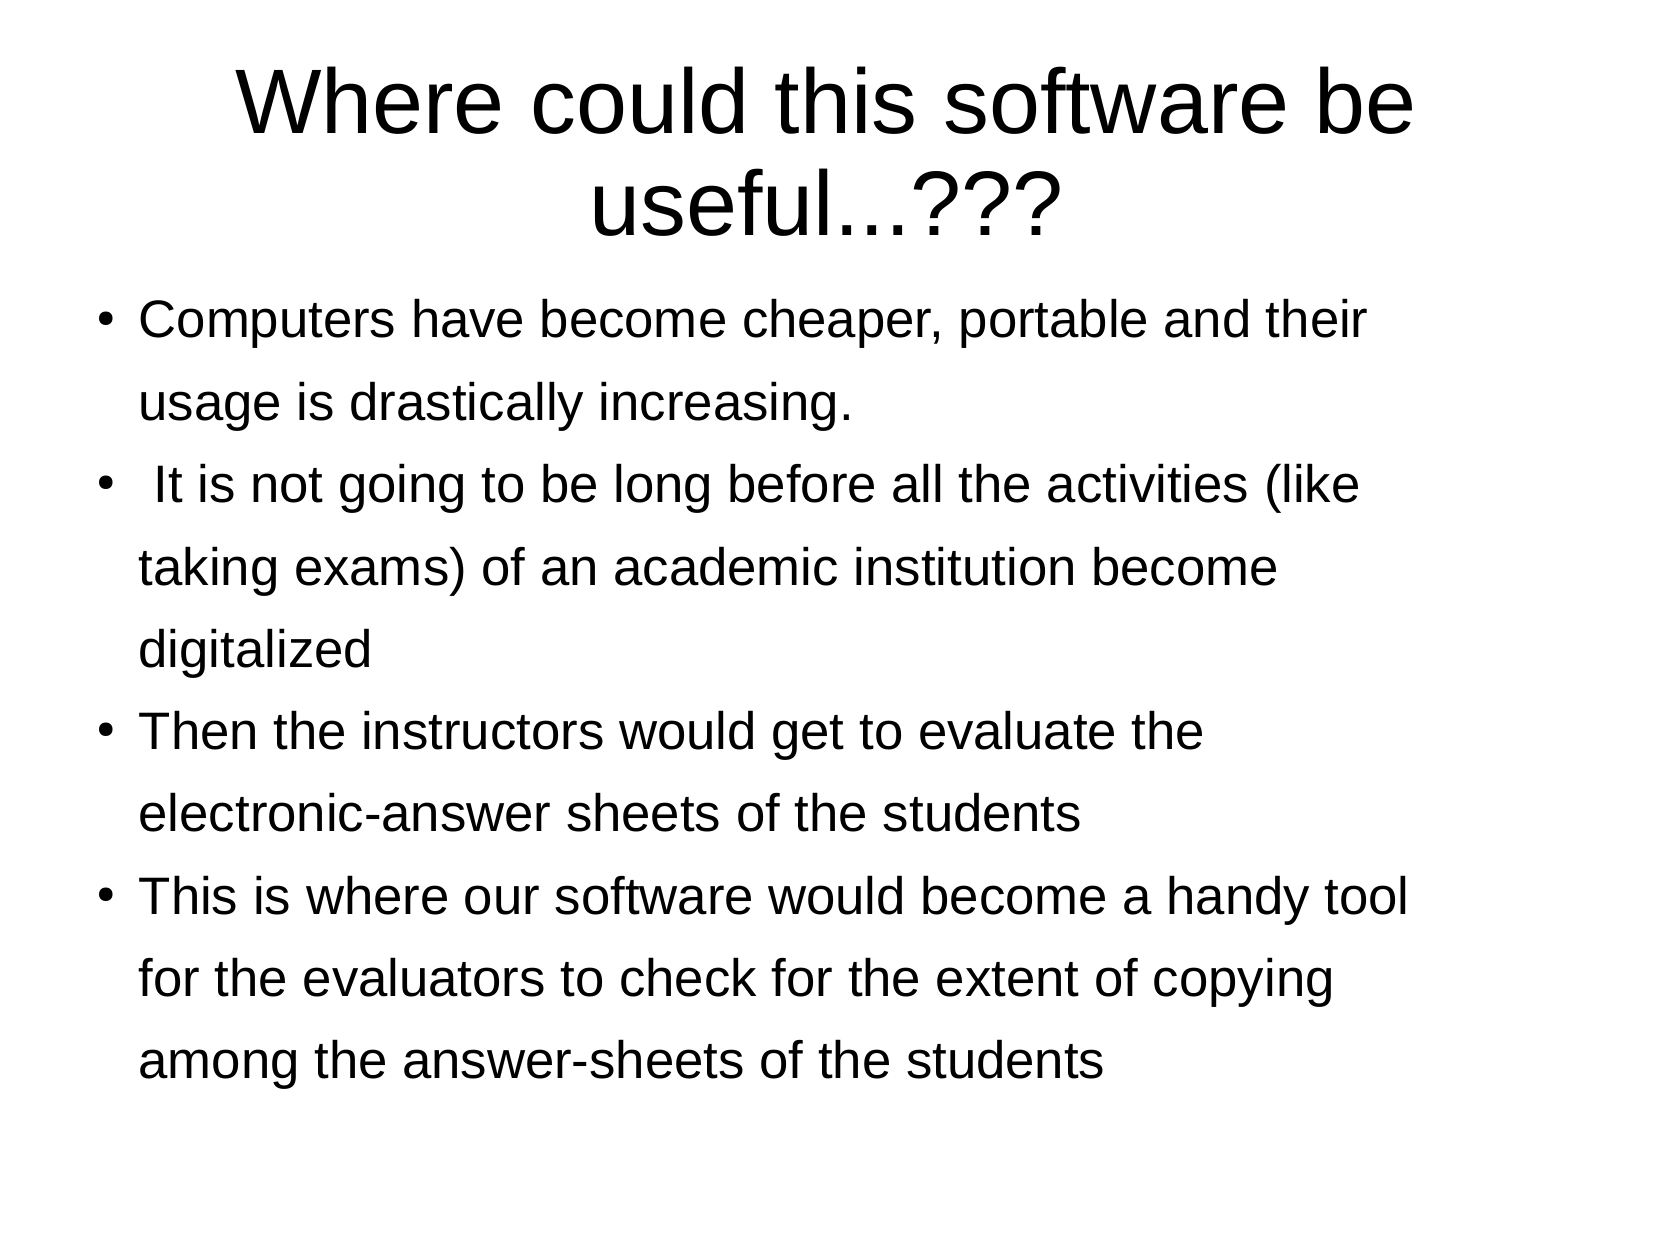

# Where could this software be useful...???
Computers have become cheaper, portable and their
usage is drastically increasing.
 It is not going to be long before all the activities (like
taking exams) of an academic institution become
digitalized
Then the instructors would get to evaluate the
electronic-answer sheets of the students
This is where our software would become a handy tool
for the evaluators to check for the extent of copying
among the answer-sheets of the students